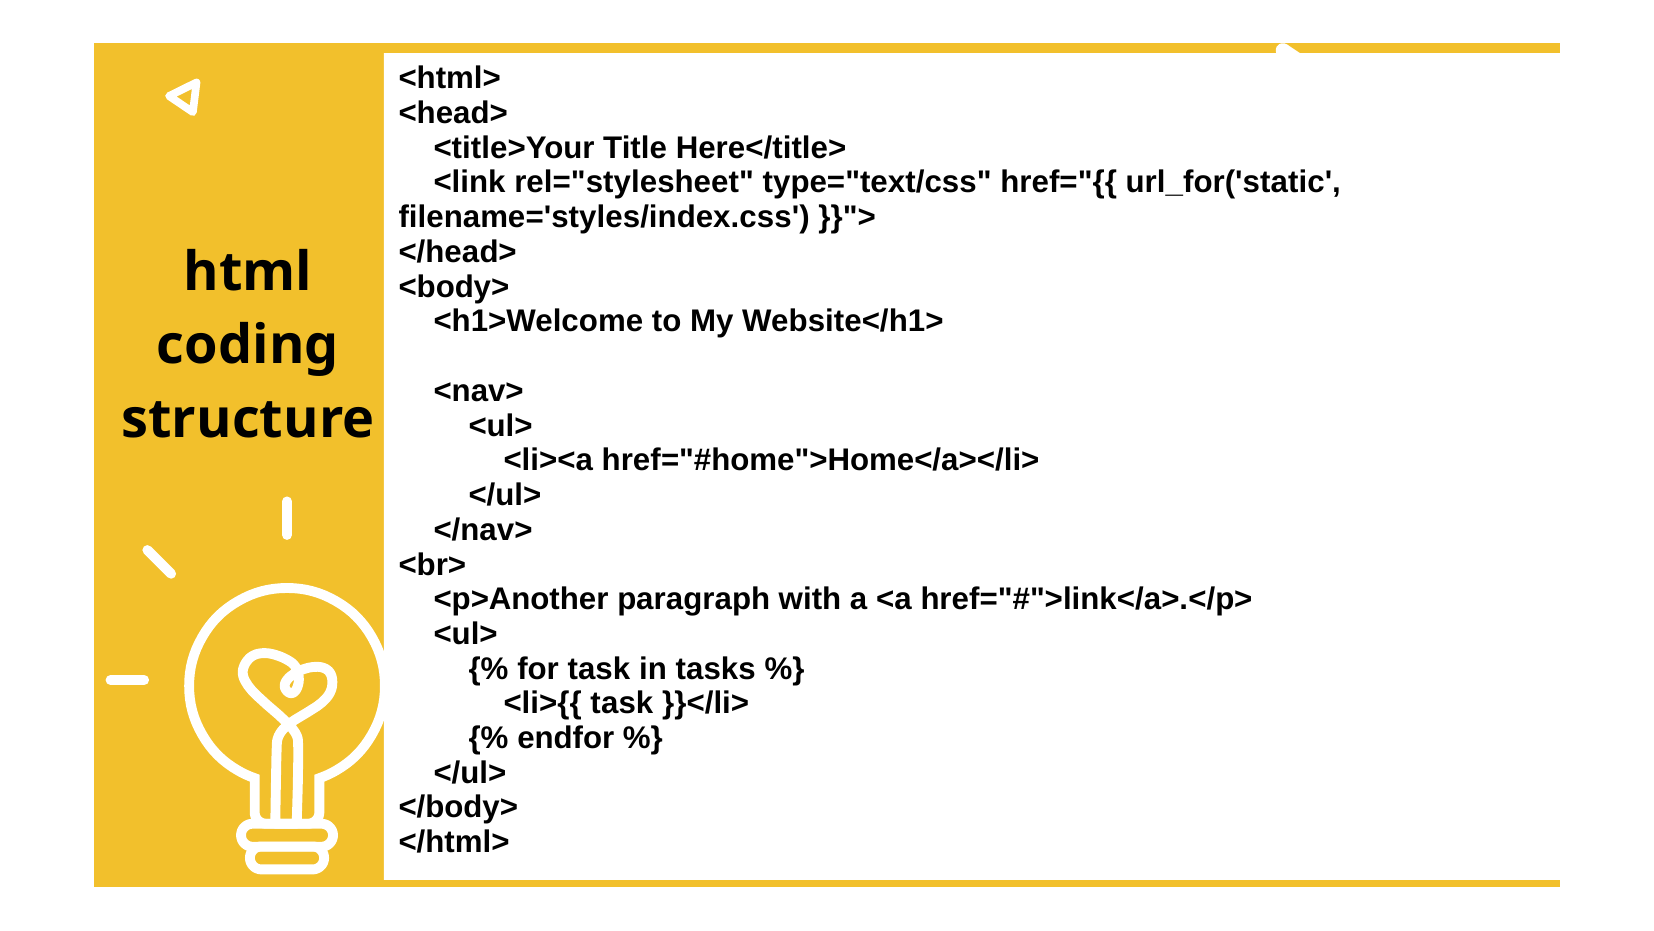

<html>
<head>
 <title>Your Title Here</title>
 <link rel="stylesheet" type="text/css" href="{{ url_for('static', filename='styles/index.css') }}">
</head>
<body>
 <h1>Welcome to My Website</h1>
 <nav>
 <ul>
 <li><a href="#home">Home</a></li>
 </ul>
 </nav>
<br>
 <p>Another paragraph with a <a href="#">link</a>.</p>
 <ul>
 {% for task in tasks %}
 <li>{{ task }}</li>
 {% endfor %}
 </ul>
</body>
</html>
# html coding structure